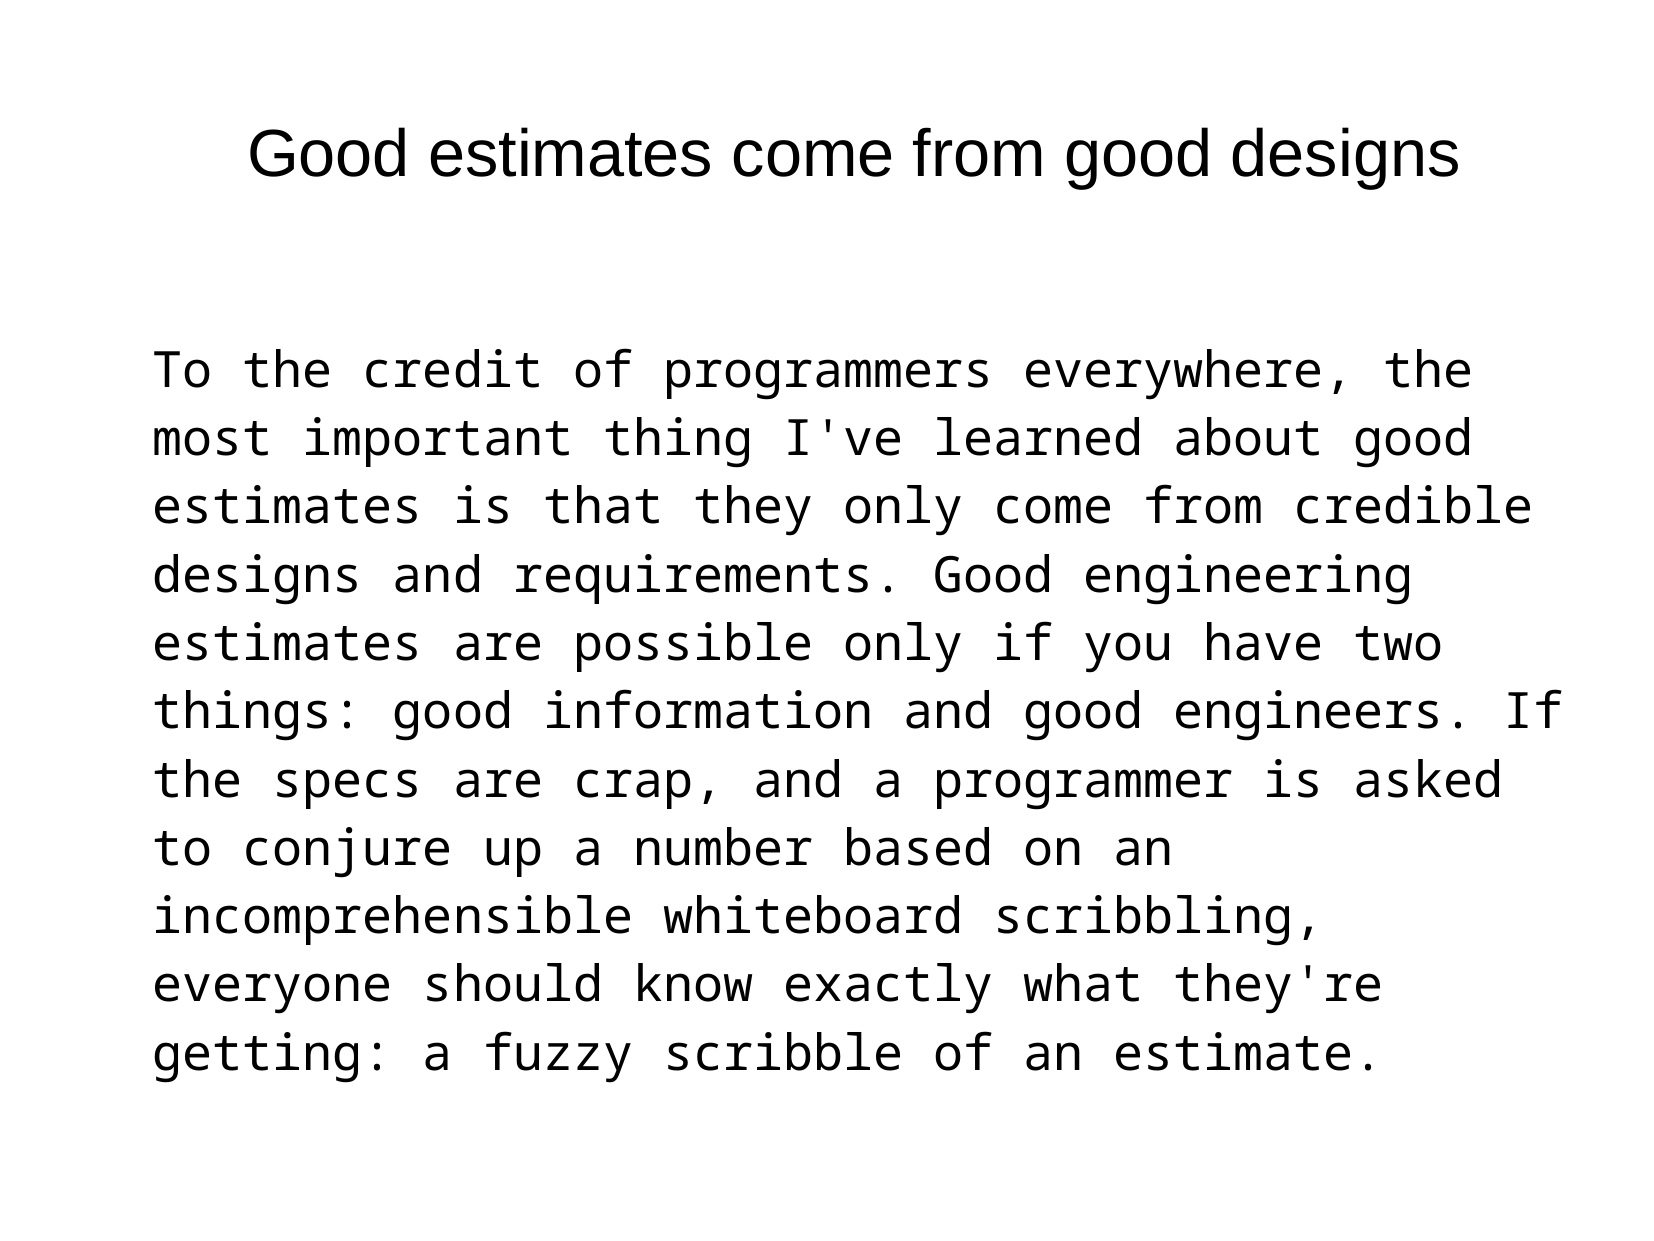

# Good estimates come from good designs
To the credit of programmers everywhere, the most important thing I've learned about good estimates is that they only come from credible designs and requirements. Good engineering estimates are possible only if you have two things: good information and good engineers. If the specs are crap, and a programmer is asked to conjure up a number based on an incomprehensible whiteboard scribbling, everyone should know exactly what they're getting: a fuzzy scribble of an estimate.